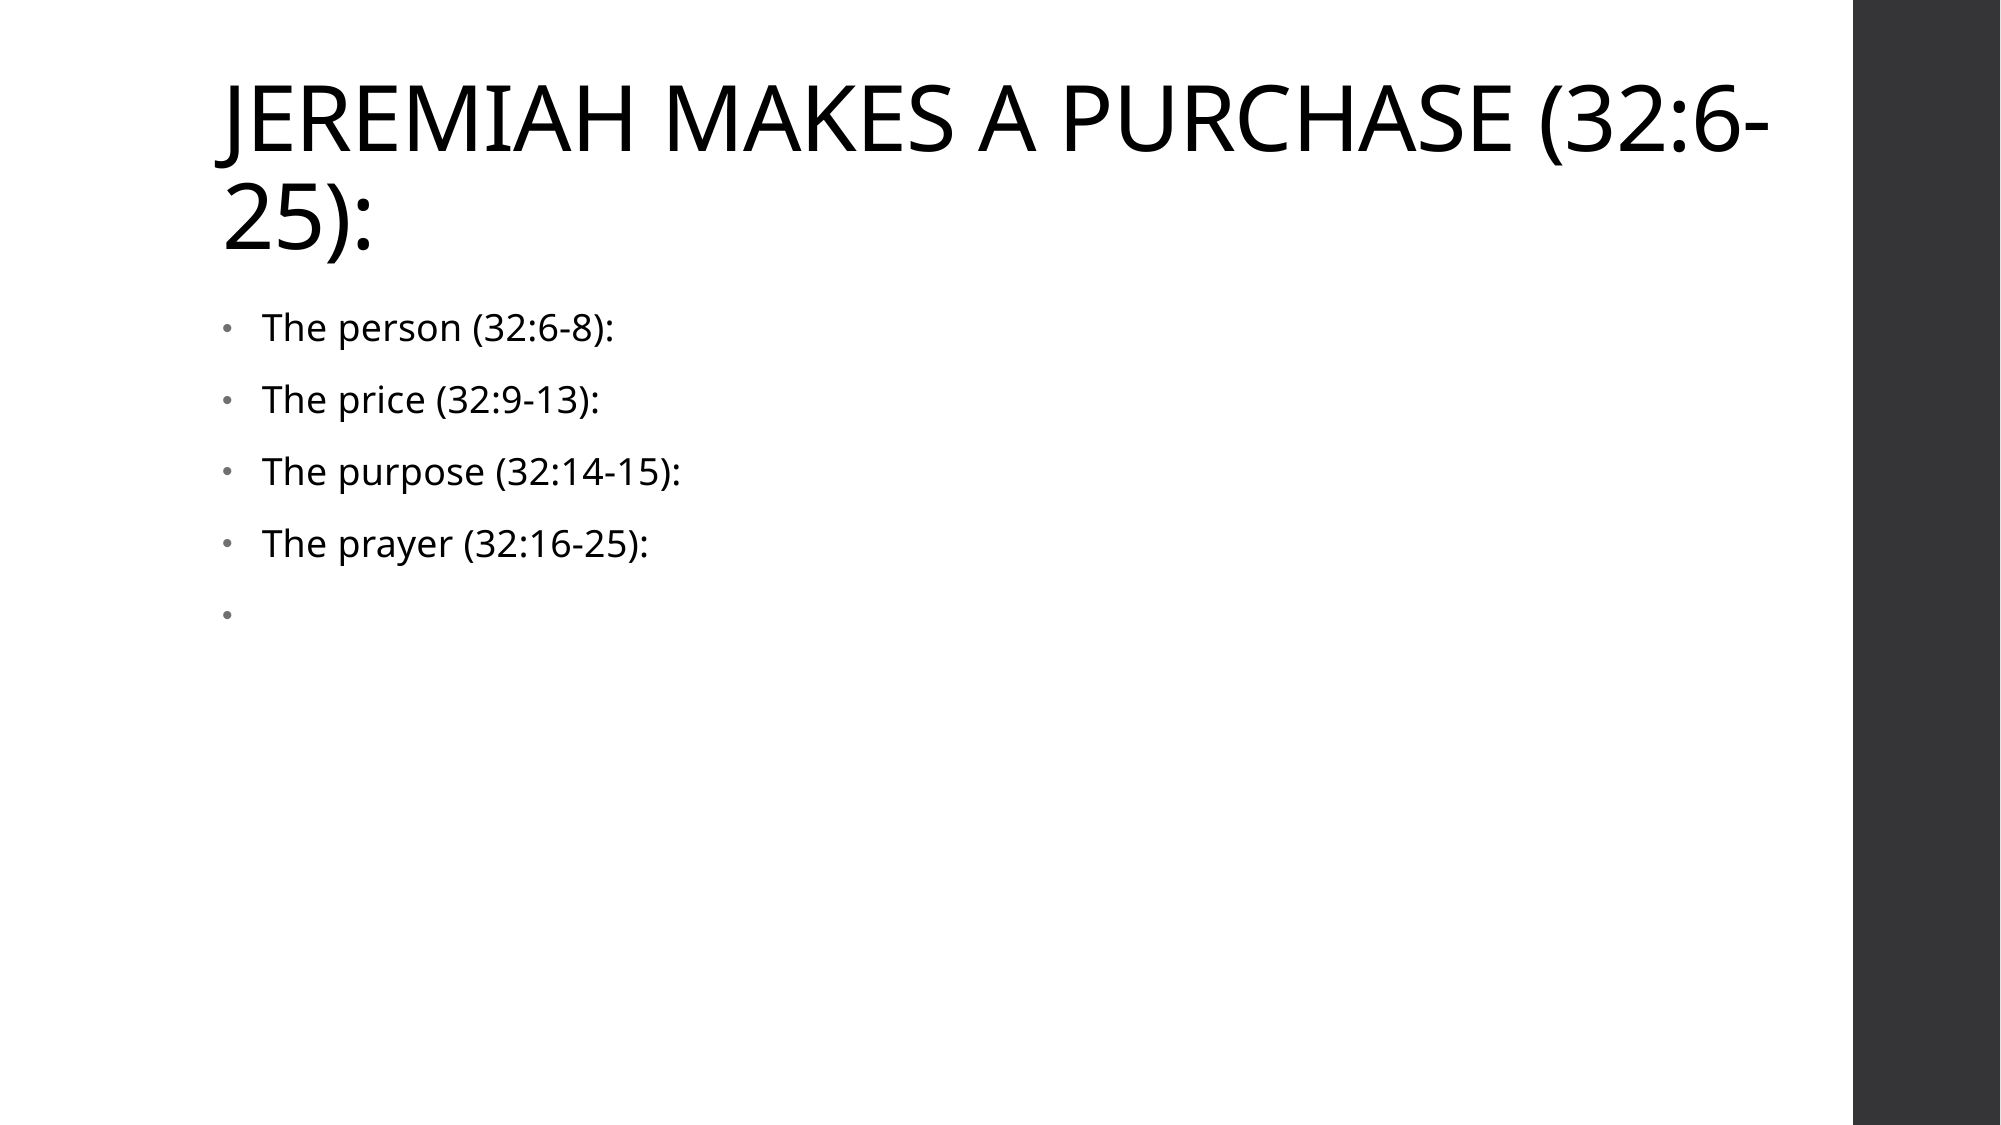

# JEREMIAH MAKES A PURCHASE (32:6-25):
 The person (32:6-8):
 The price (32:9-13):
 The purpose (32:14-15):
 The prayer (32:16-25):